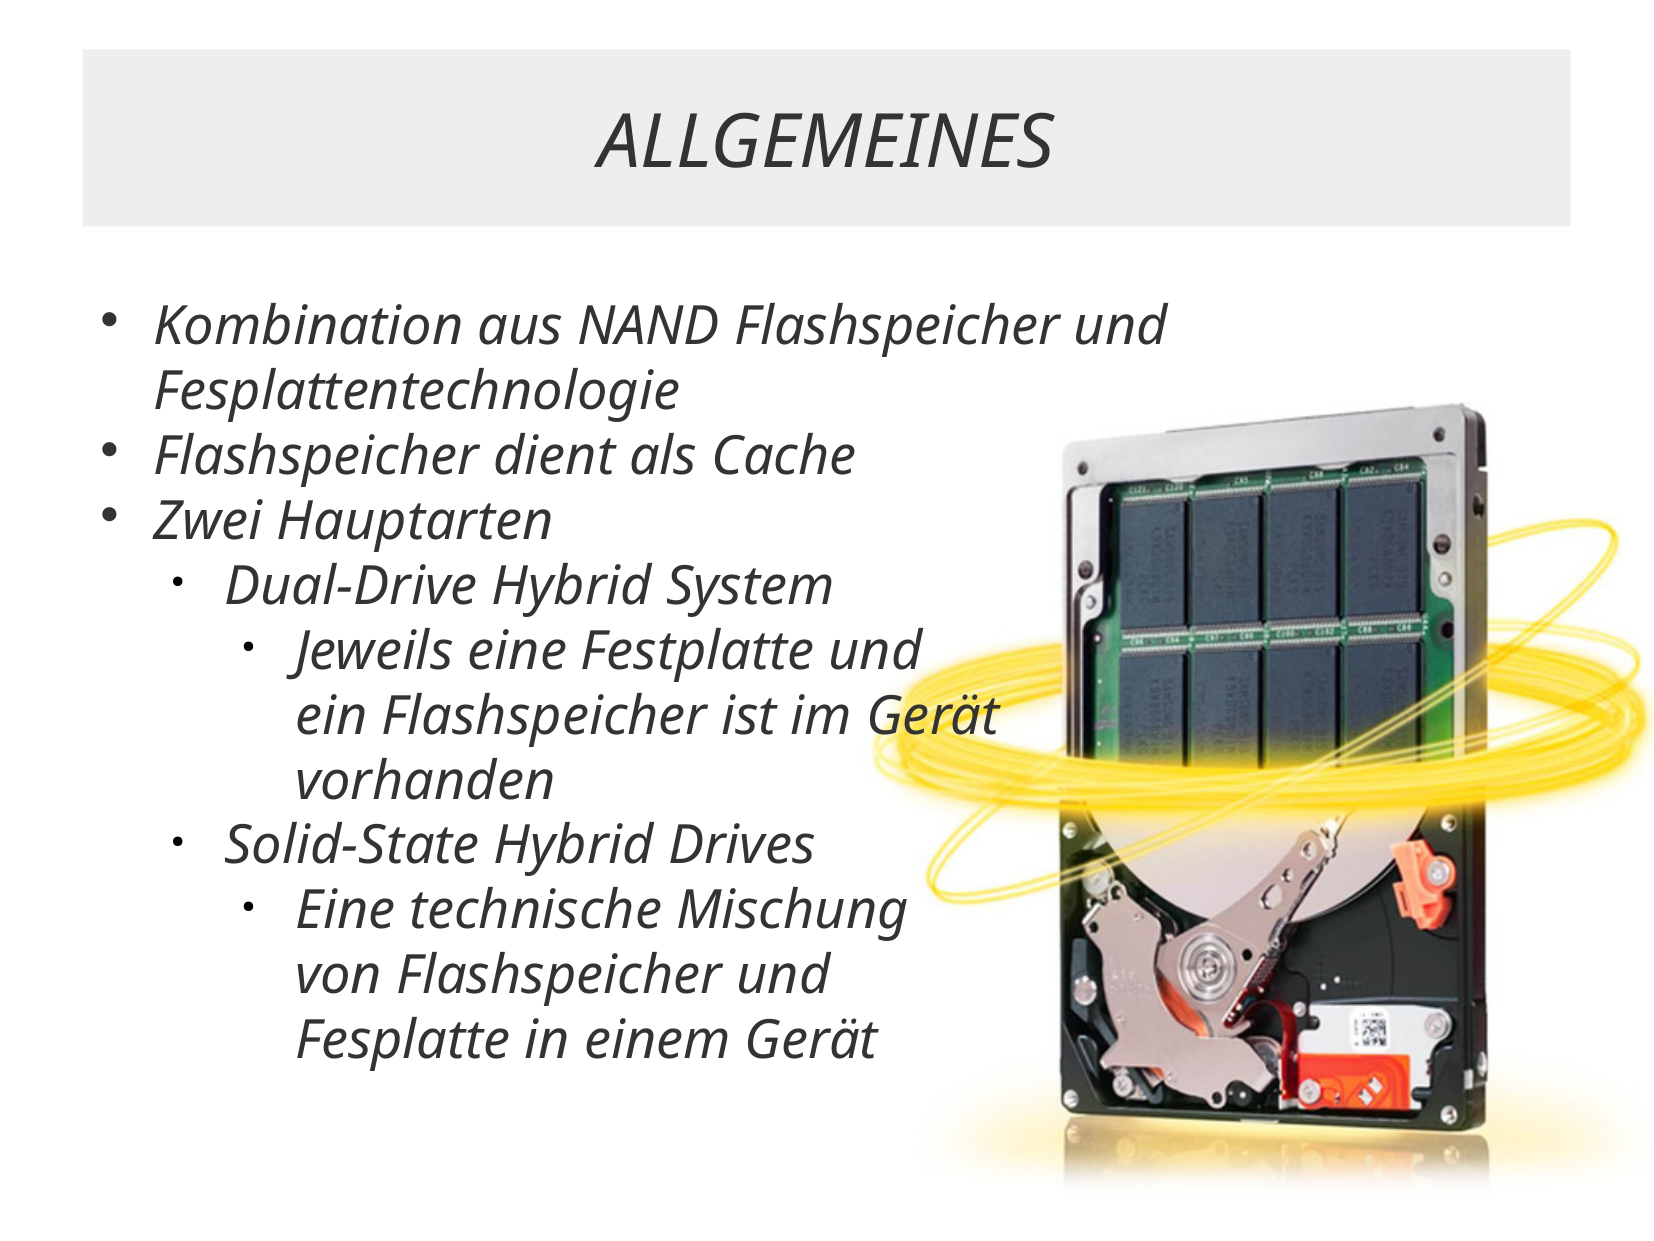

ALLGEMEINES
Kombination aus NAND Flashspeicher und Fesplattentechnologie
Flashspeicher dient als Cache
Zwei Hauptarten
Dual-Drive Hybrid System
Jeweils eine Festplatte und
ein Flashspeicher ist im Gerät
vorhanden
Solid-State Hybrid Drives
Eine technische Mischung
von Flashspeicher und
Fesplatte in einem Gerät